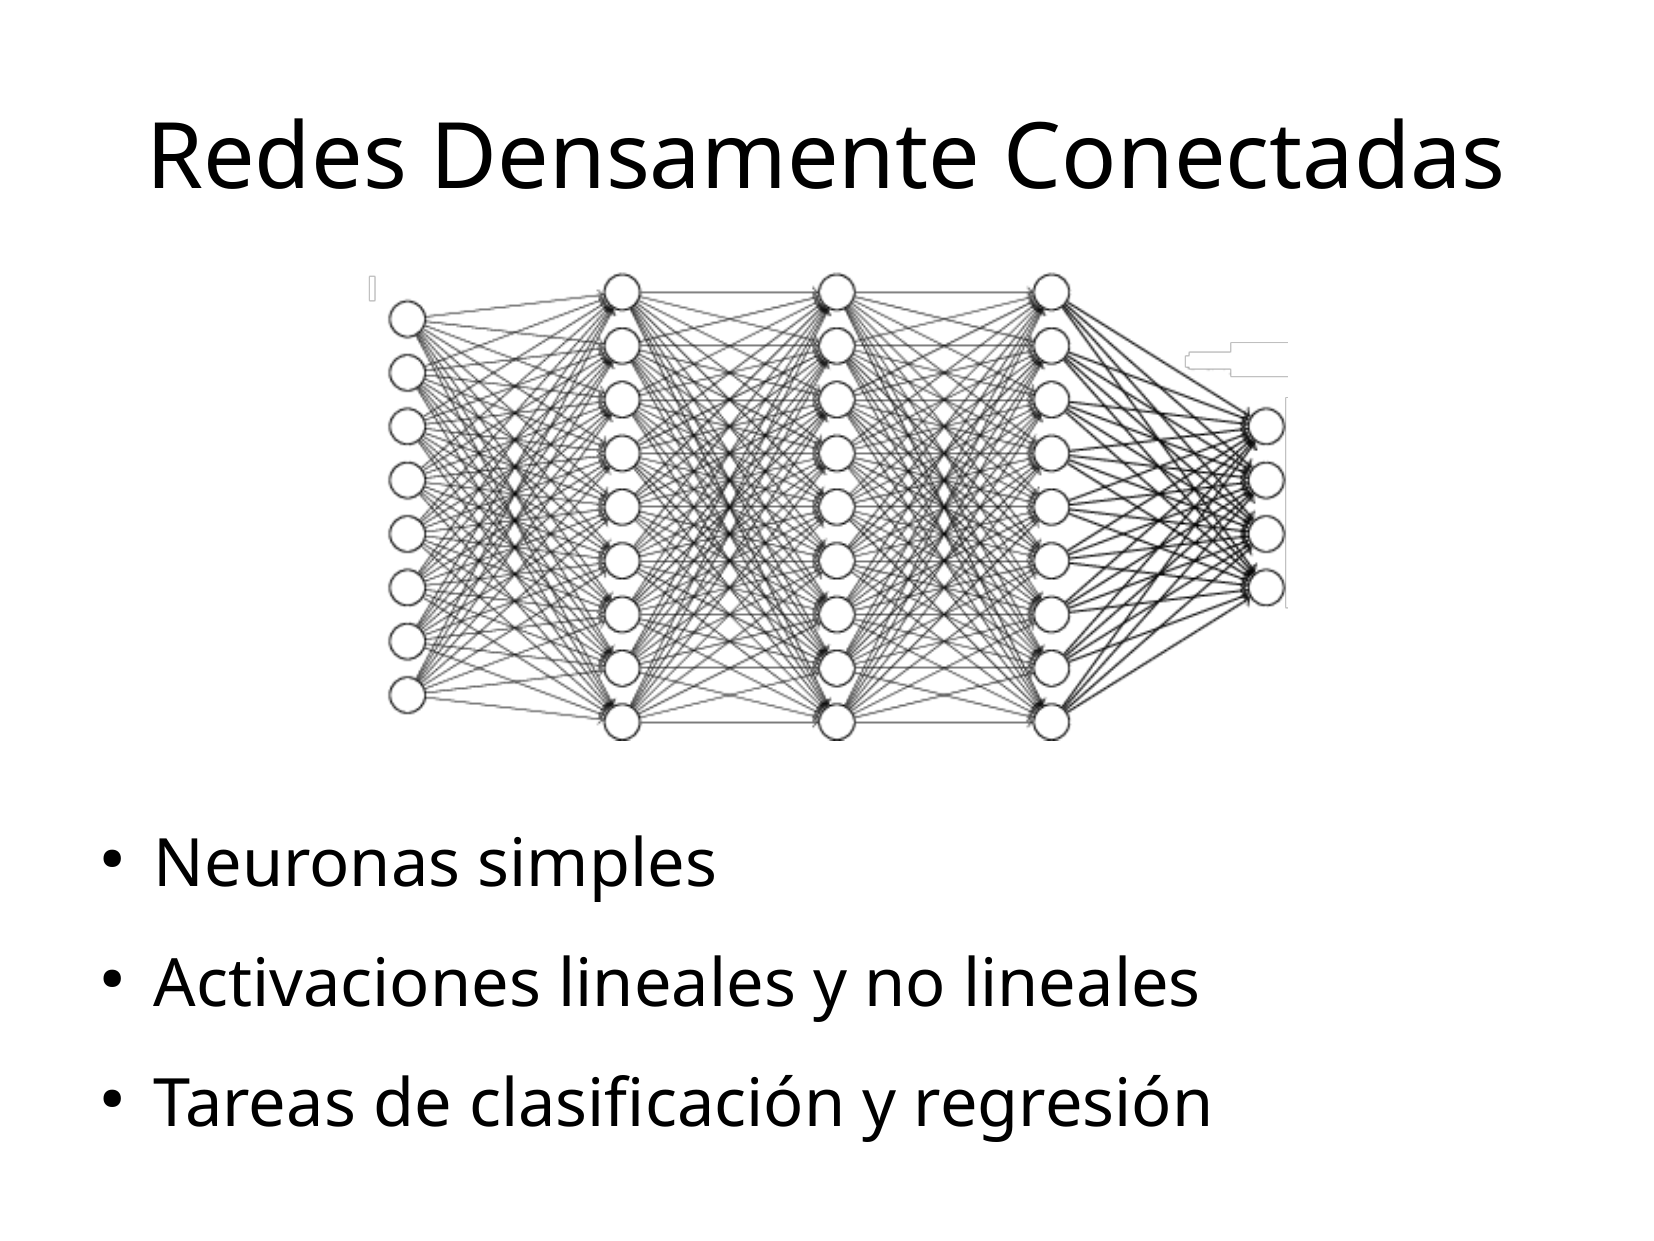

# Redes Densamente Conectadas
Neuronas simples
Activaciones lineales y no lineales
Tareas de clasificación y regresión